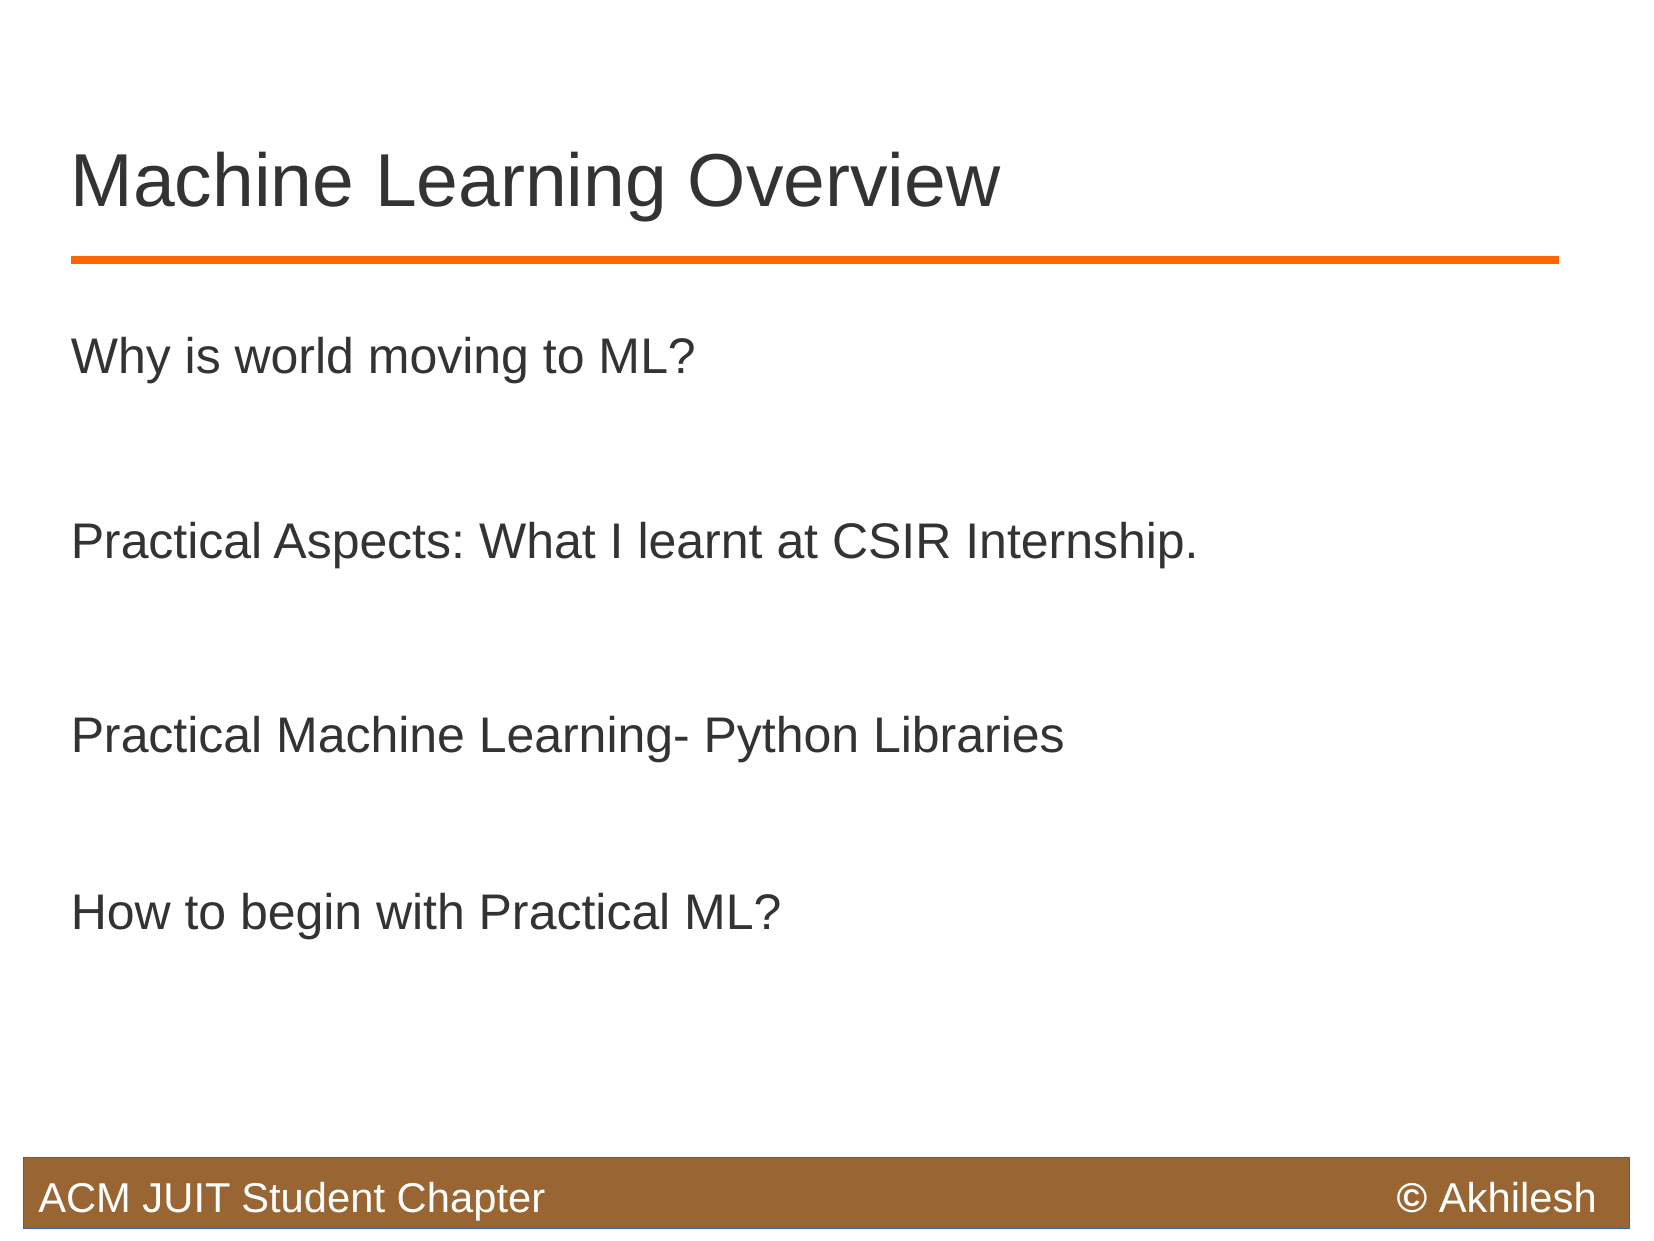

# Machine Learning Overview
Why is world moving to ML?
Practical Aspects: What I learnt at CSIR Internship.
Practical Machine Learning- Python Libraries
How to begin with Practical ML?
ACM JUIT Student Chapter
© Akhilesh